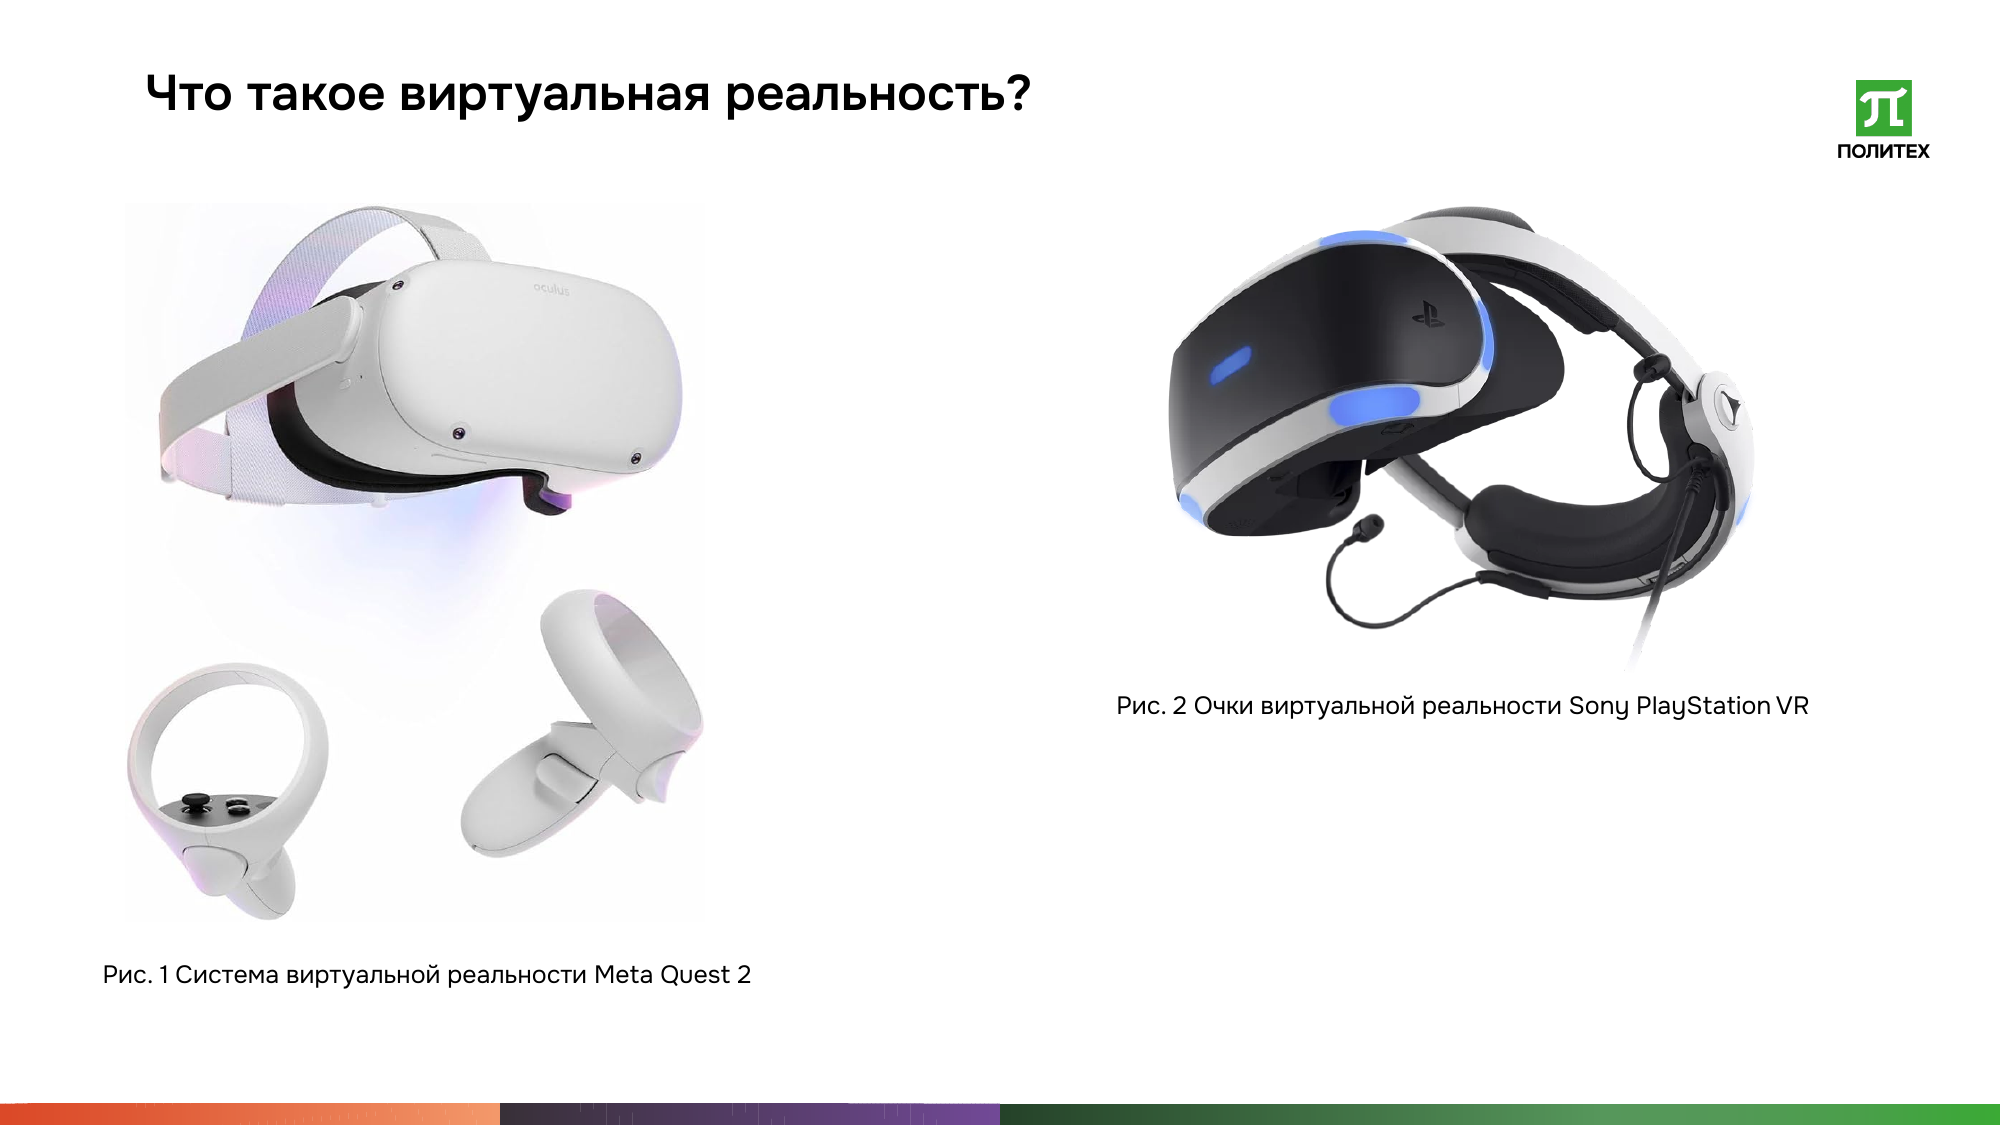

# Что такое виртуальная реальность?
Рис. 2 Очки виртуальной реальности Sony PlayStation VR
Рис. 1 Система виртуальной реальности Meta Quest 2